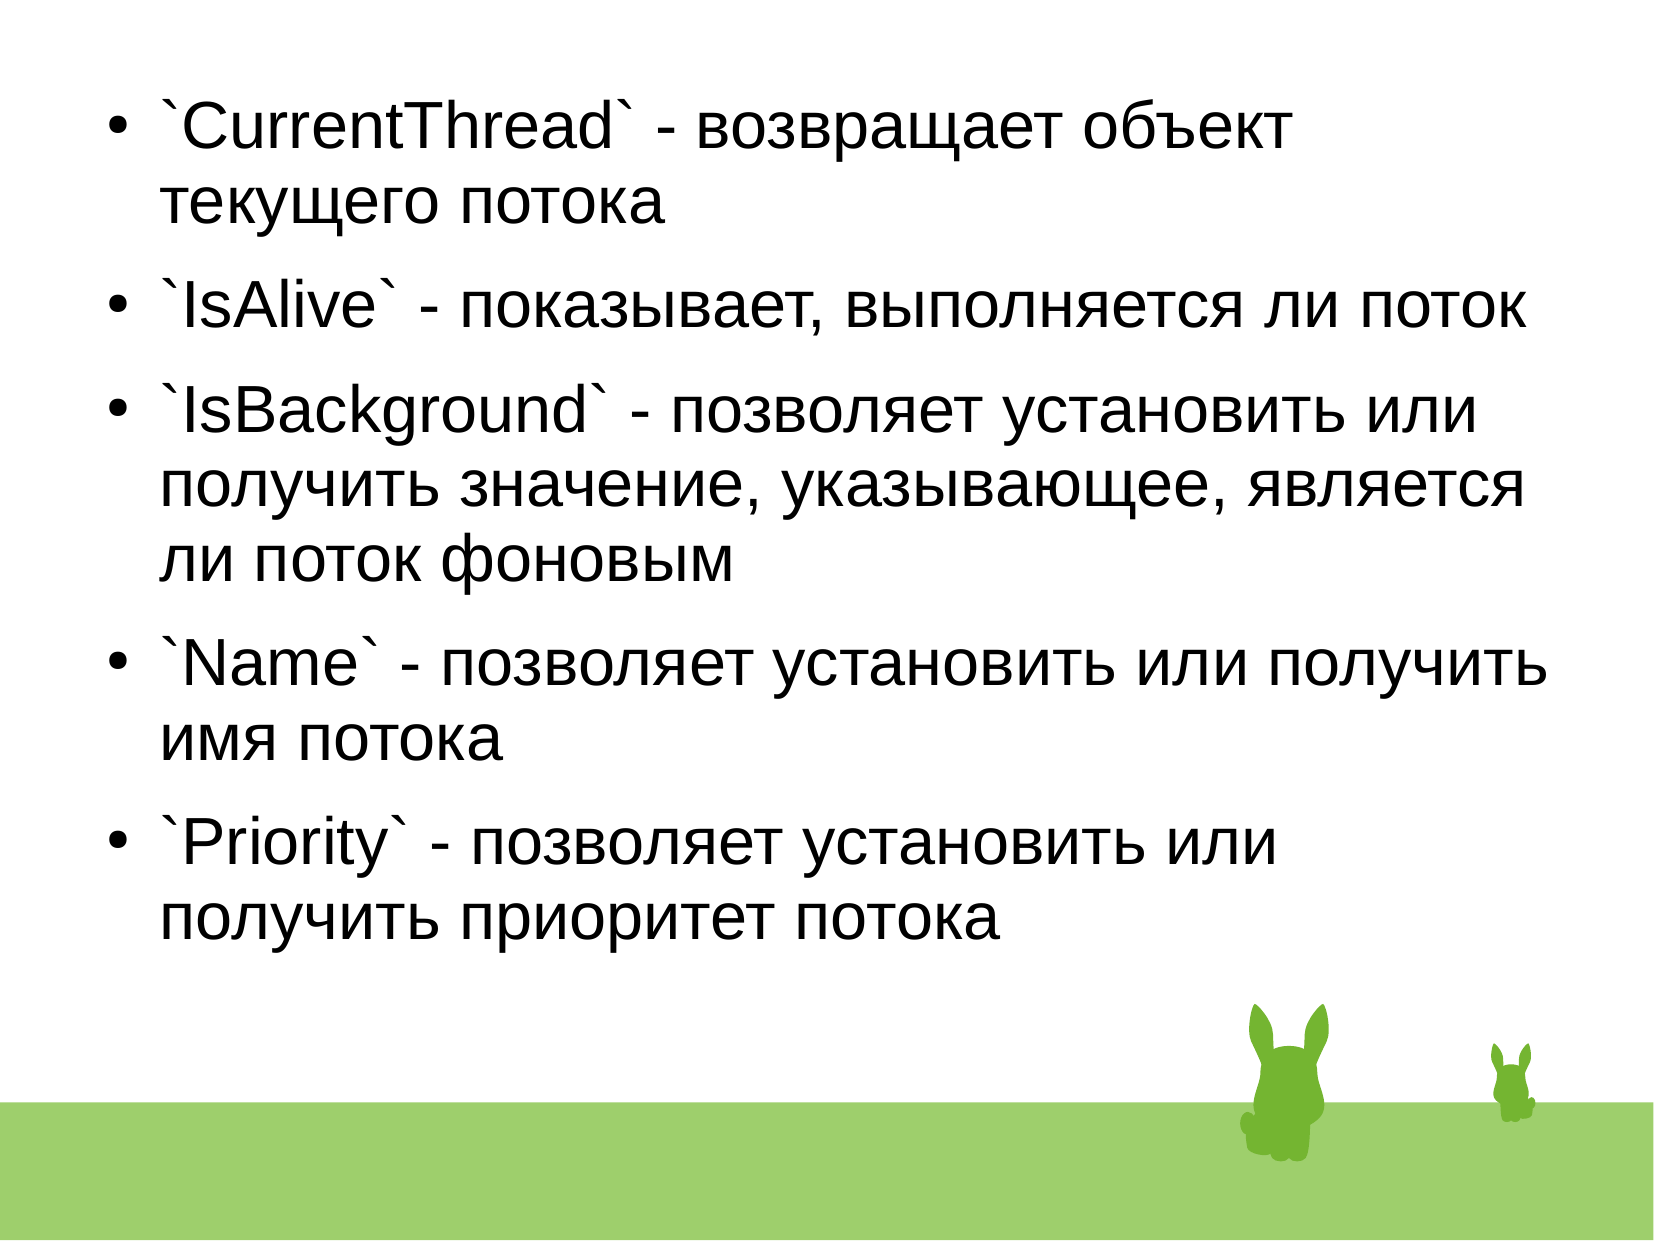

# `CurrentThread` - возвращает объект текущего потока
`IsAlive` - показывает, выполняется ли поток
`IsBackground` - позволяет установить или получить значение, указывающее, является ли поток фоновым
`Name` - позволяет установить или получить имя потока
`Priority` - позволяет установить или получить приоритет потока